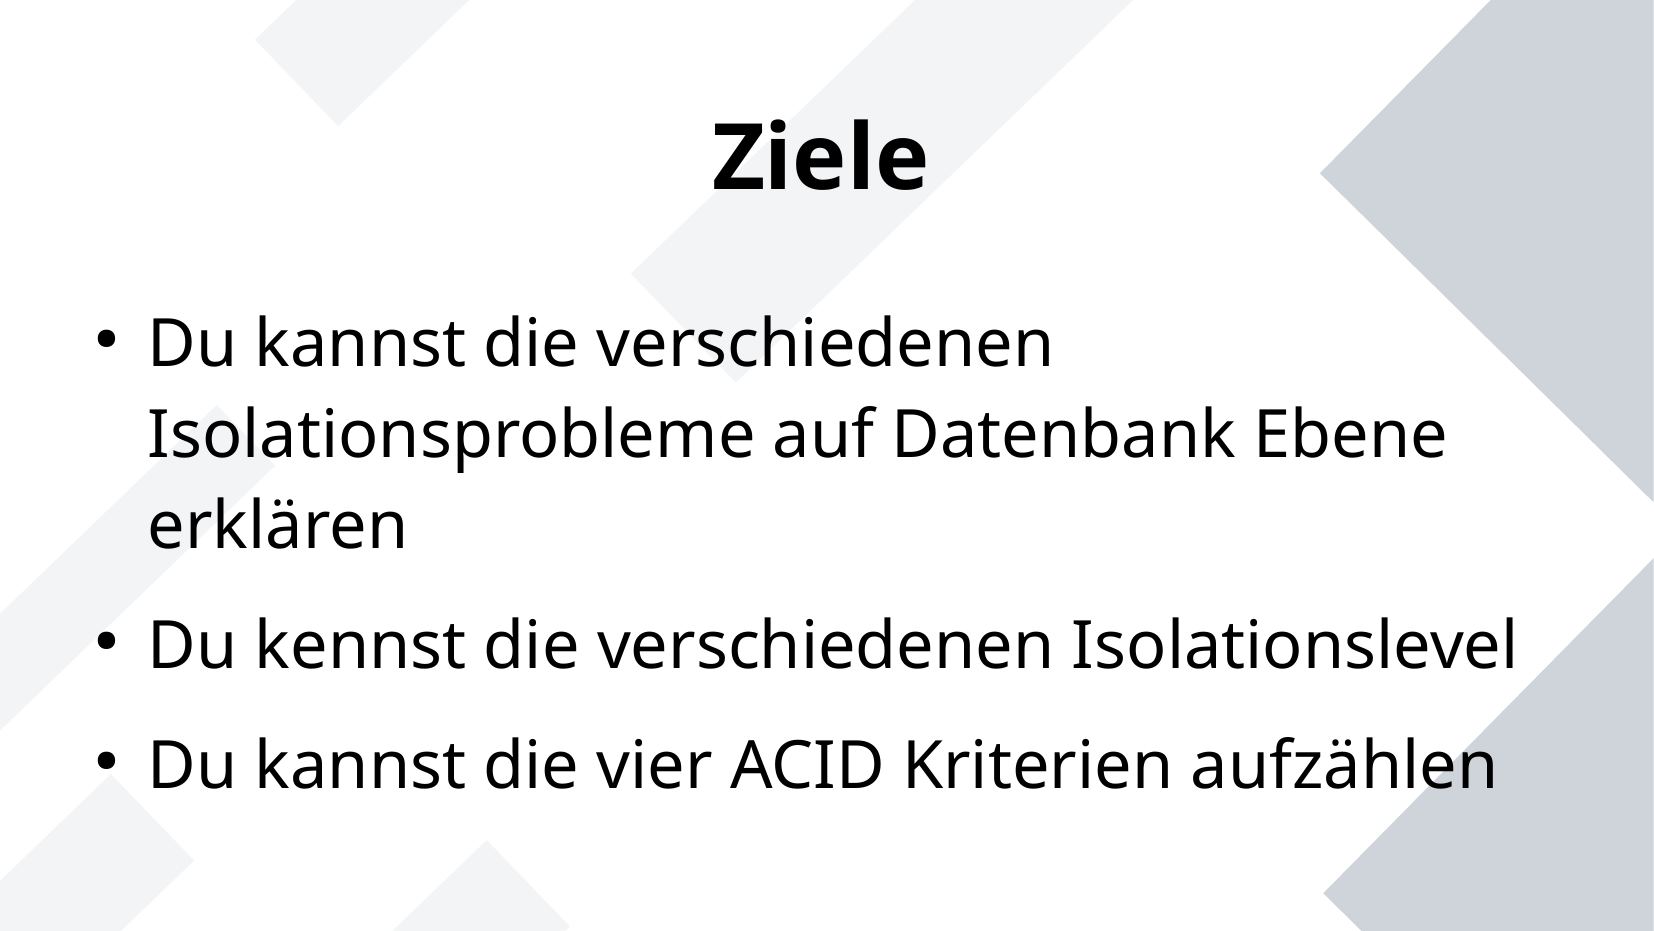

# Ziele
Du kannst die verschiedenen Isolationsprobleme auf Datenbank Ebene erklären
Du kennst die verschiedenen Isolationslevel
Du kannst die vier ACID Kriterien aufzählen